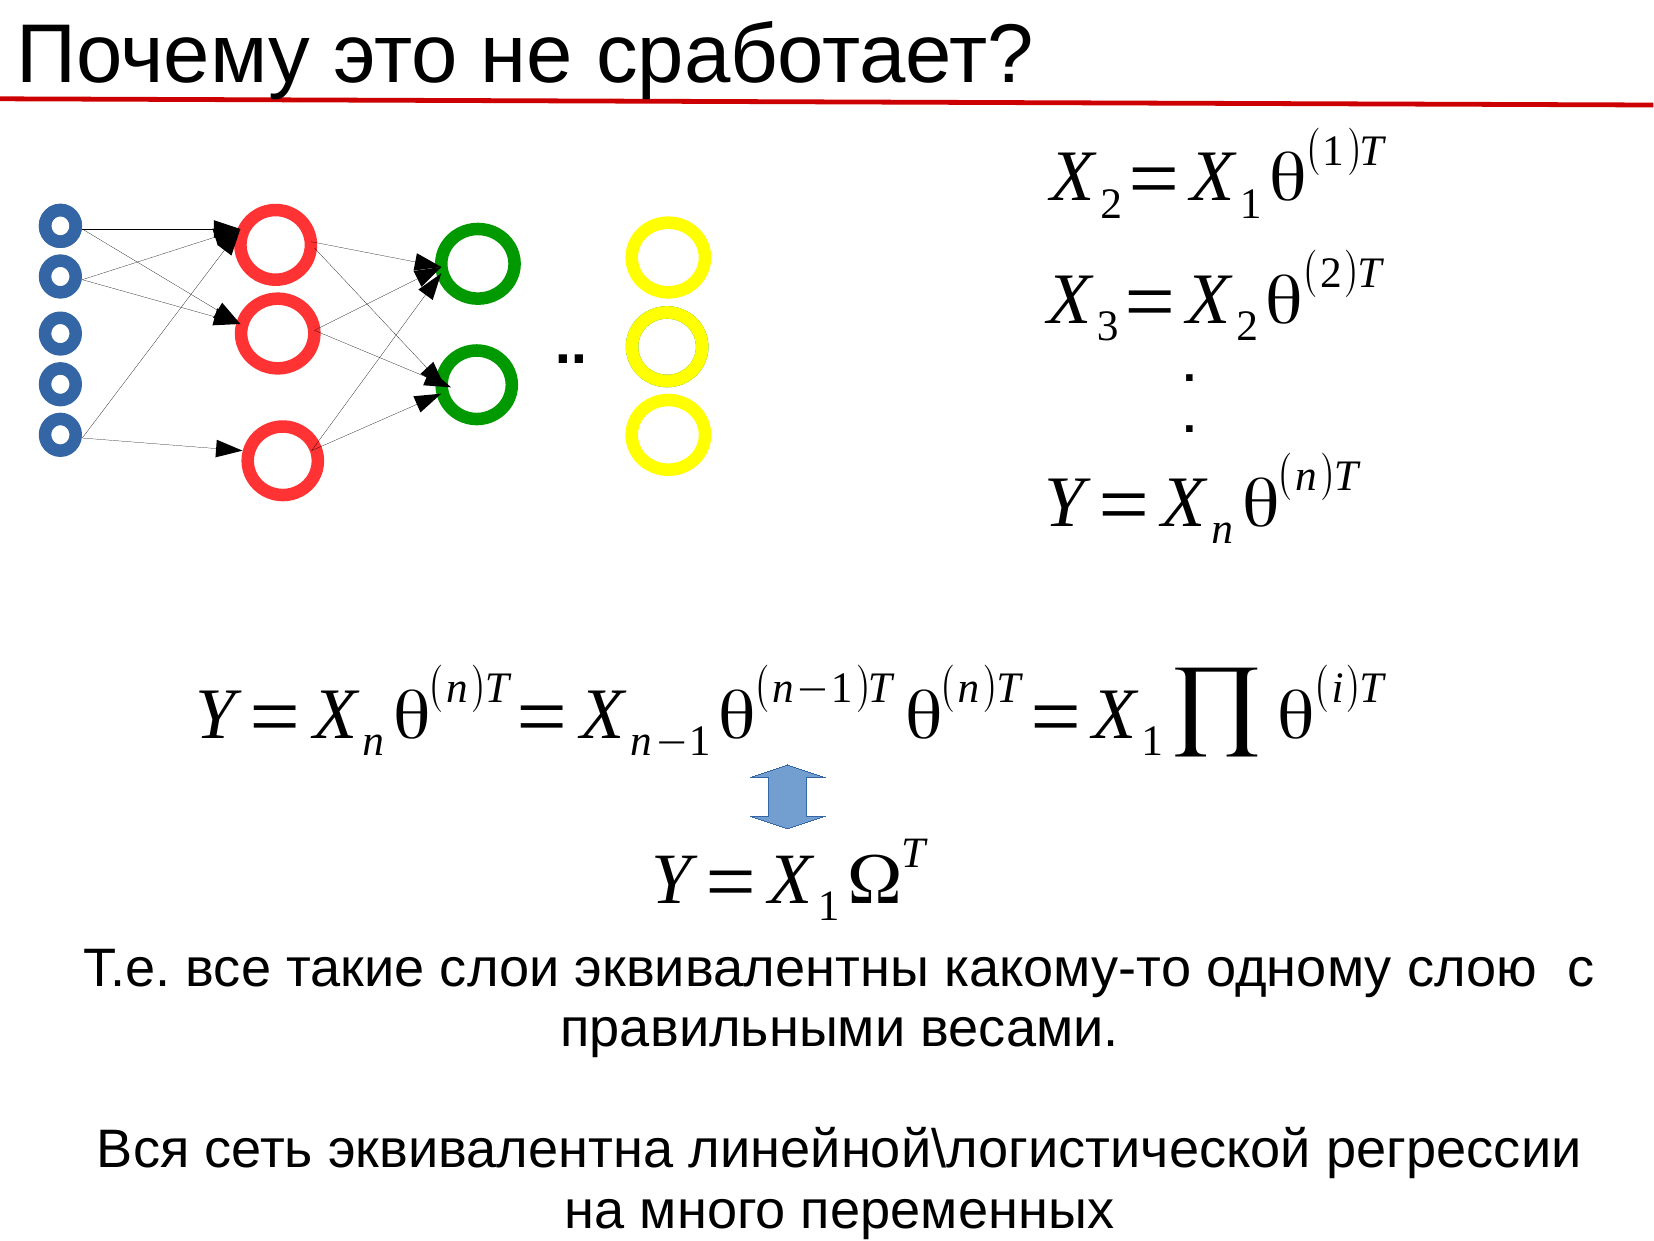

Почему это не сработает?
..
.
.
Т.е. все такие слои эквивалентны какому-то одному слою с правильными весами.
Вся сеть эквивалентна линейной\логистической регрессии на много переменных